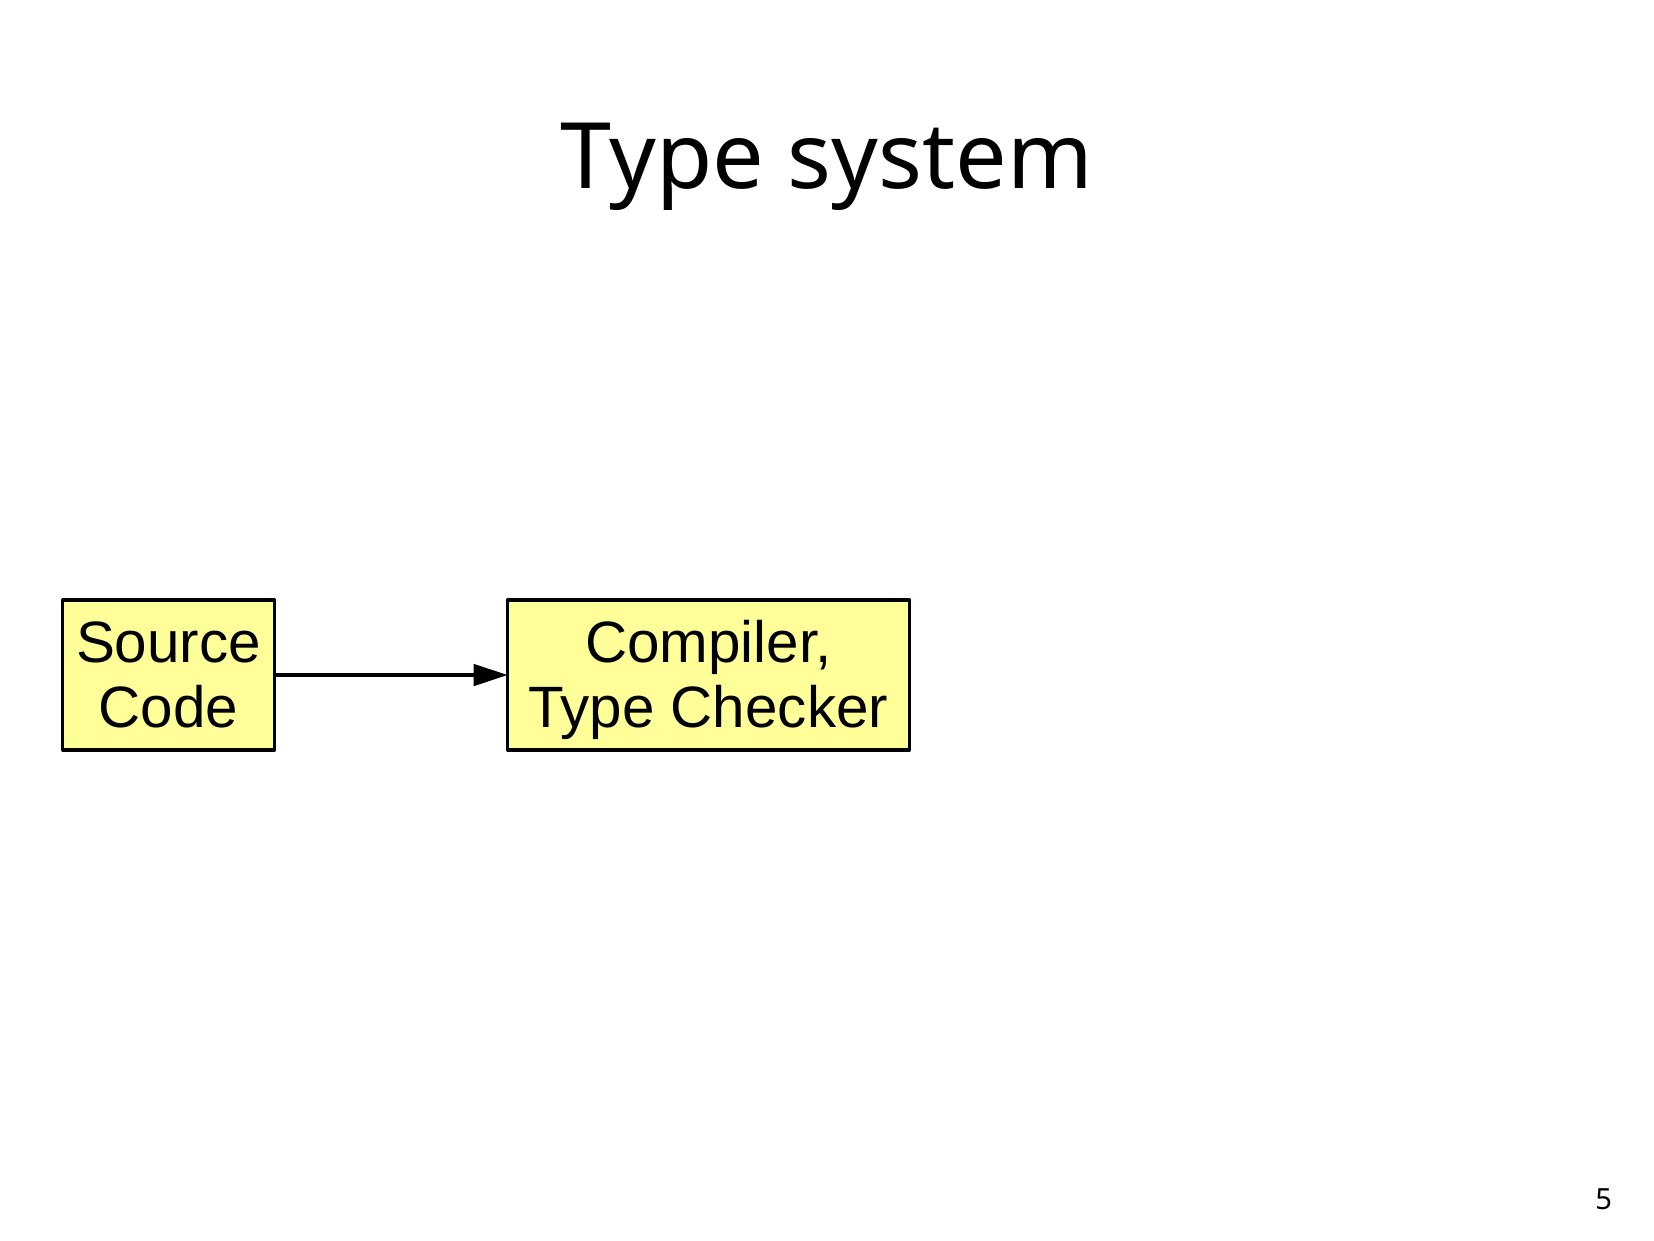

# Type system
Source
Code
Compiler,
Type Checker
5